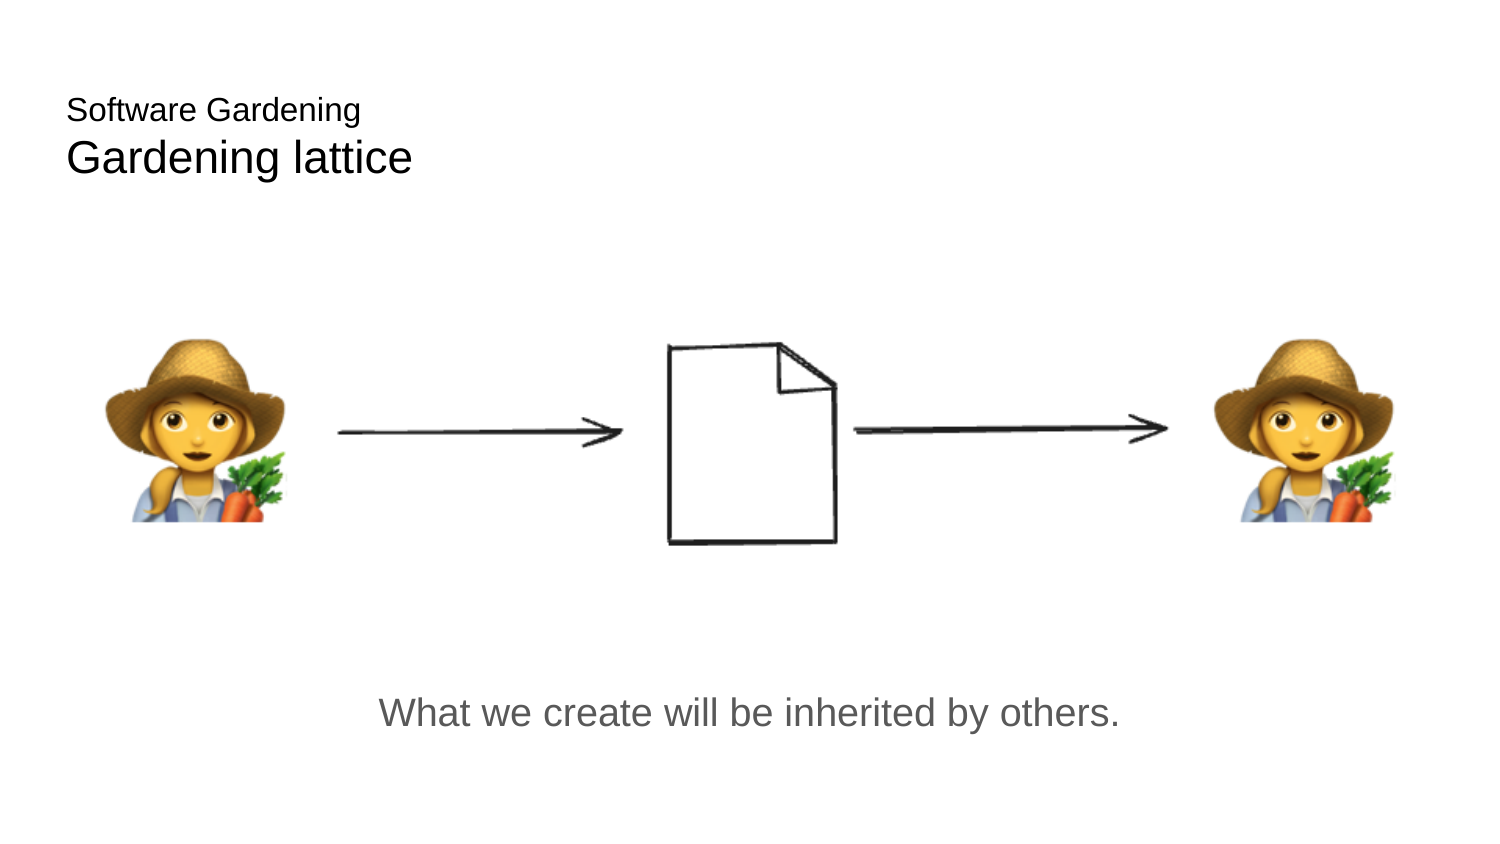

Software Gardening
Gardening lattice
# What we create will be inherited by others.